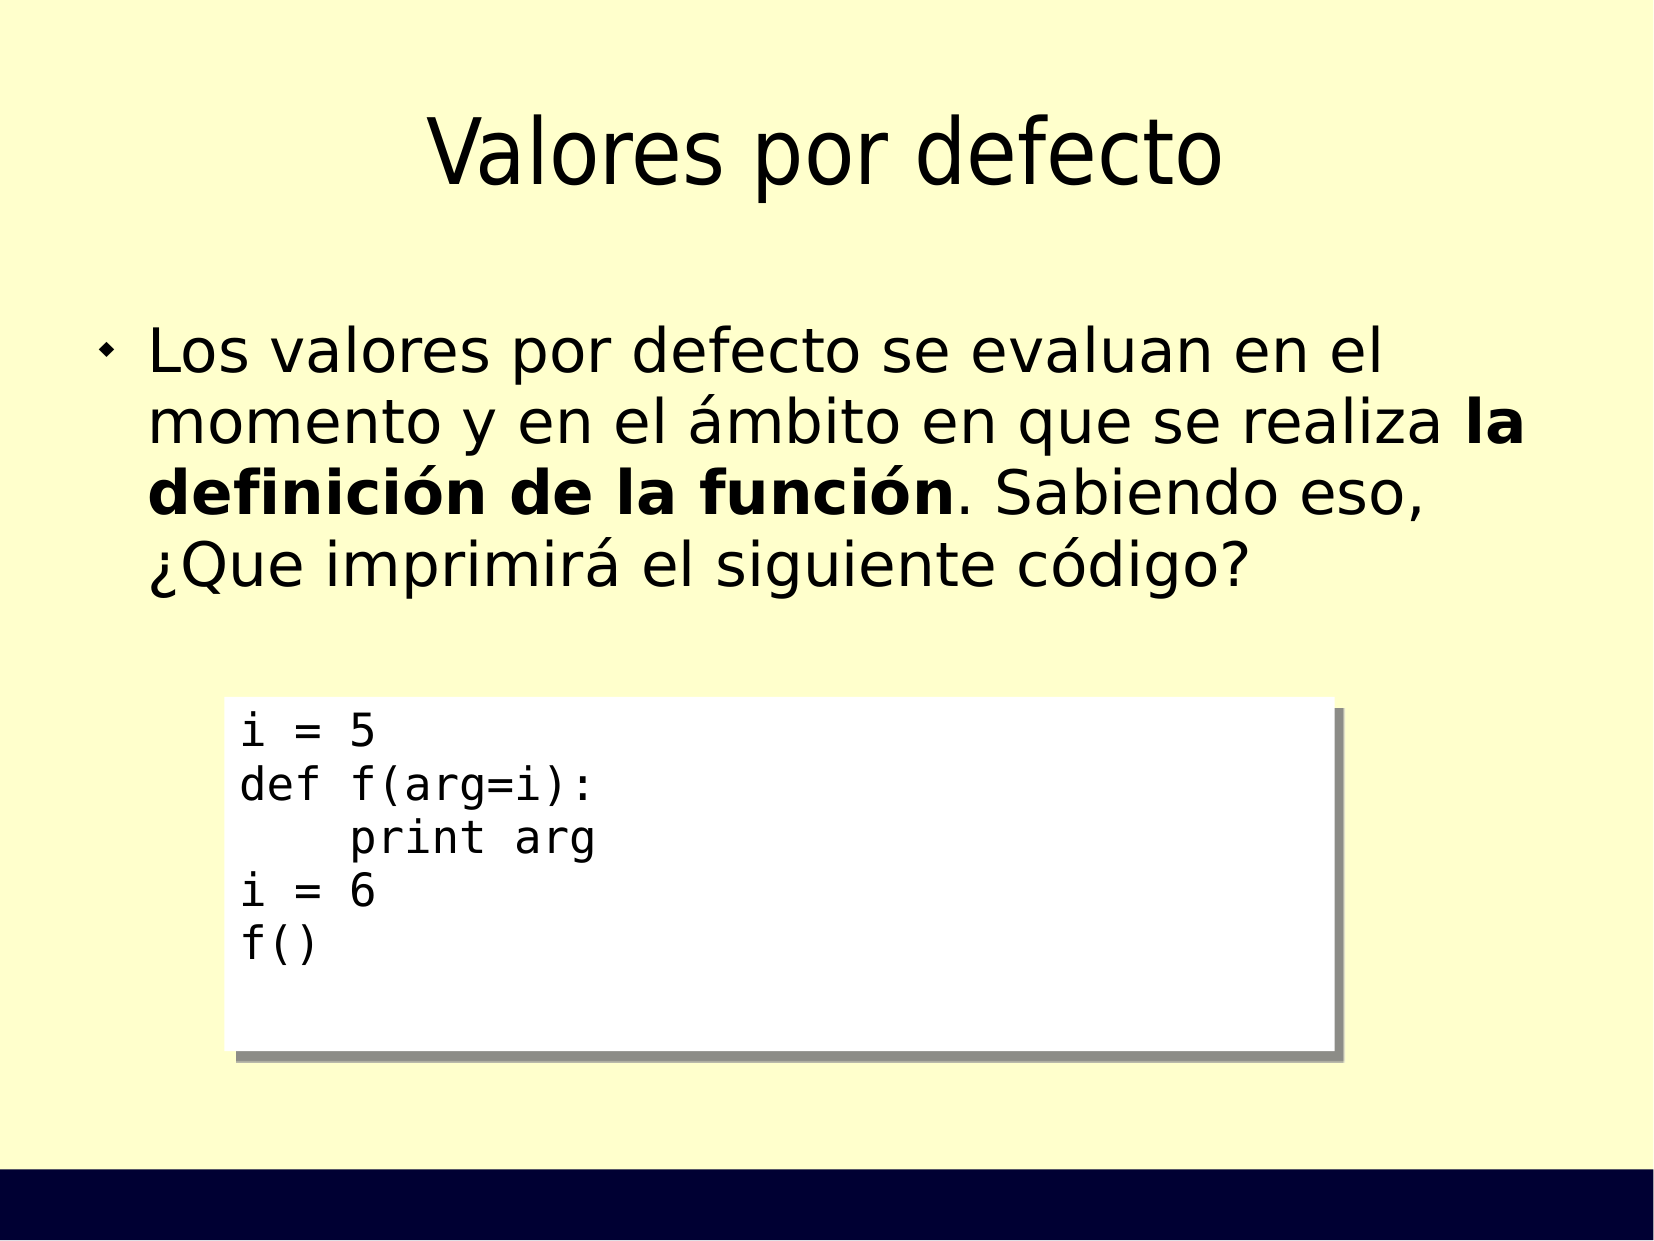

# Valores por defecto
Los valores por defecto se evaluan en el momento y en el ámbito en que se realiza la definición de la función. Sabiendo eso, ¿Que imprimirá el siguiente código?
i = 5
def f(arg=i):
 print arg
i = 6
f()